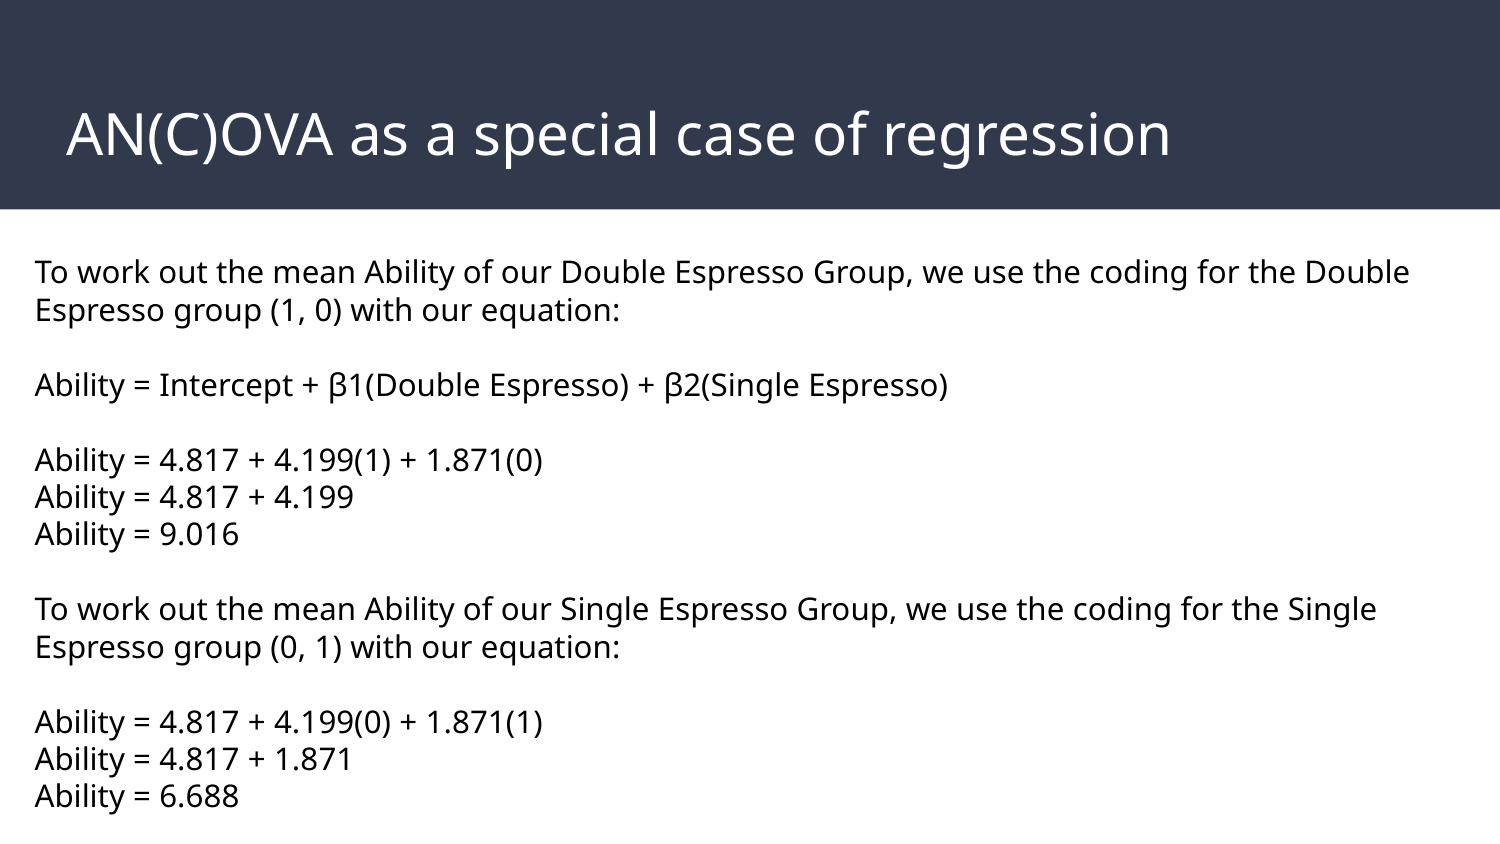

# AN(C)OVA as a special case of regression
To work out the mean Ability of our Double Espresso Group, we use the coding for the Double Espresso group (1, 0) with our equation:
Ability = Intercept + β1(Double Espresso) + β2(Single Espresso)
Ability = 4.817 + 4.199(1) + 1.871(0)
Ability = 4.817 + 4.199
Ability = 9.016
To work out the mean Ability of our Single Espresso Group, we use the coding for the Single Espresso group (0, 1) with our equation:
Ability = 4.817 + 4.199(0) + 1.871(1)
Ability = 4.817 + 1.871
Ability = 6.688